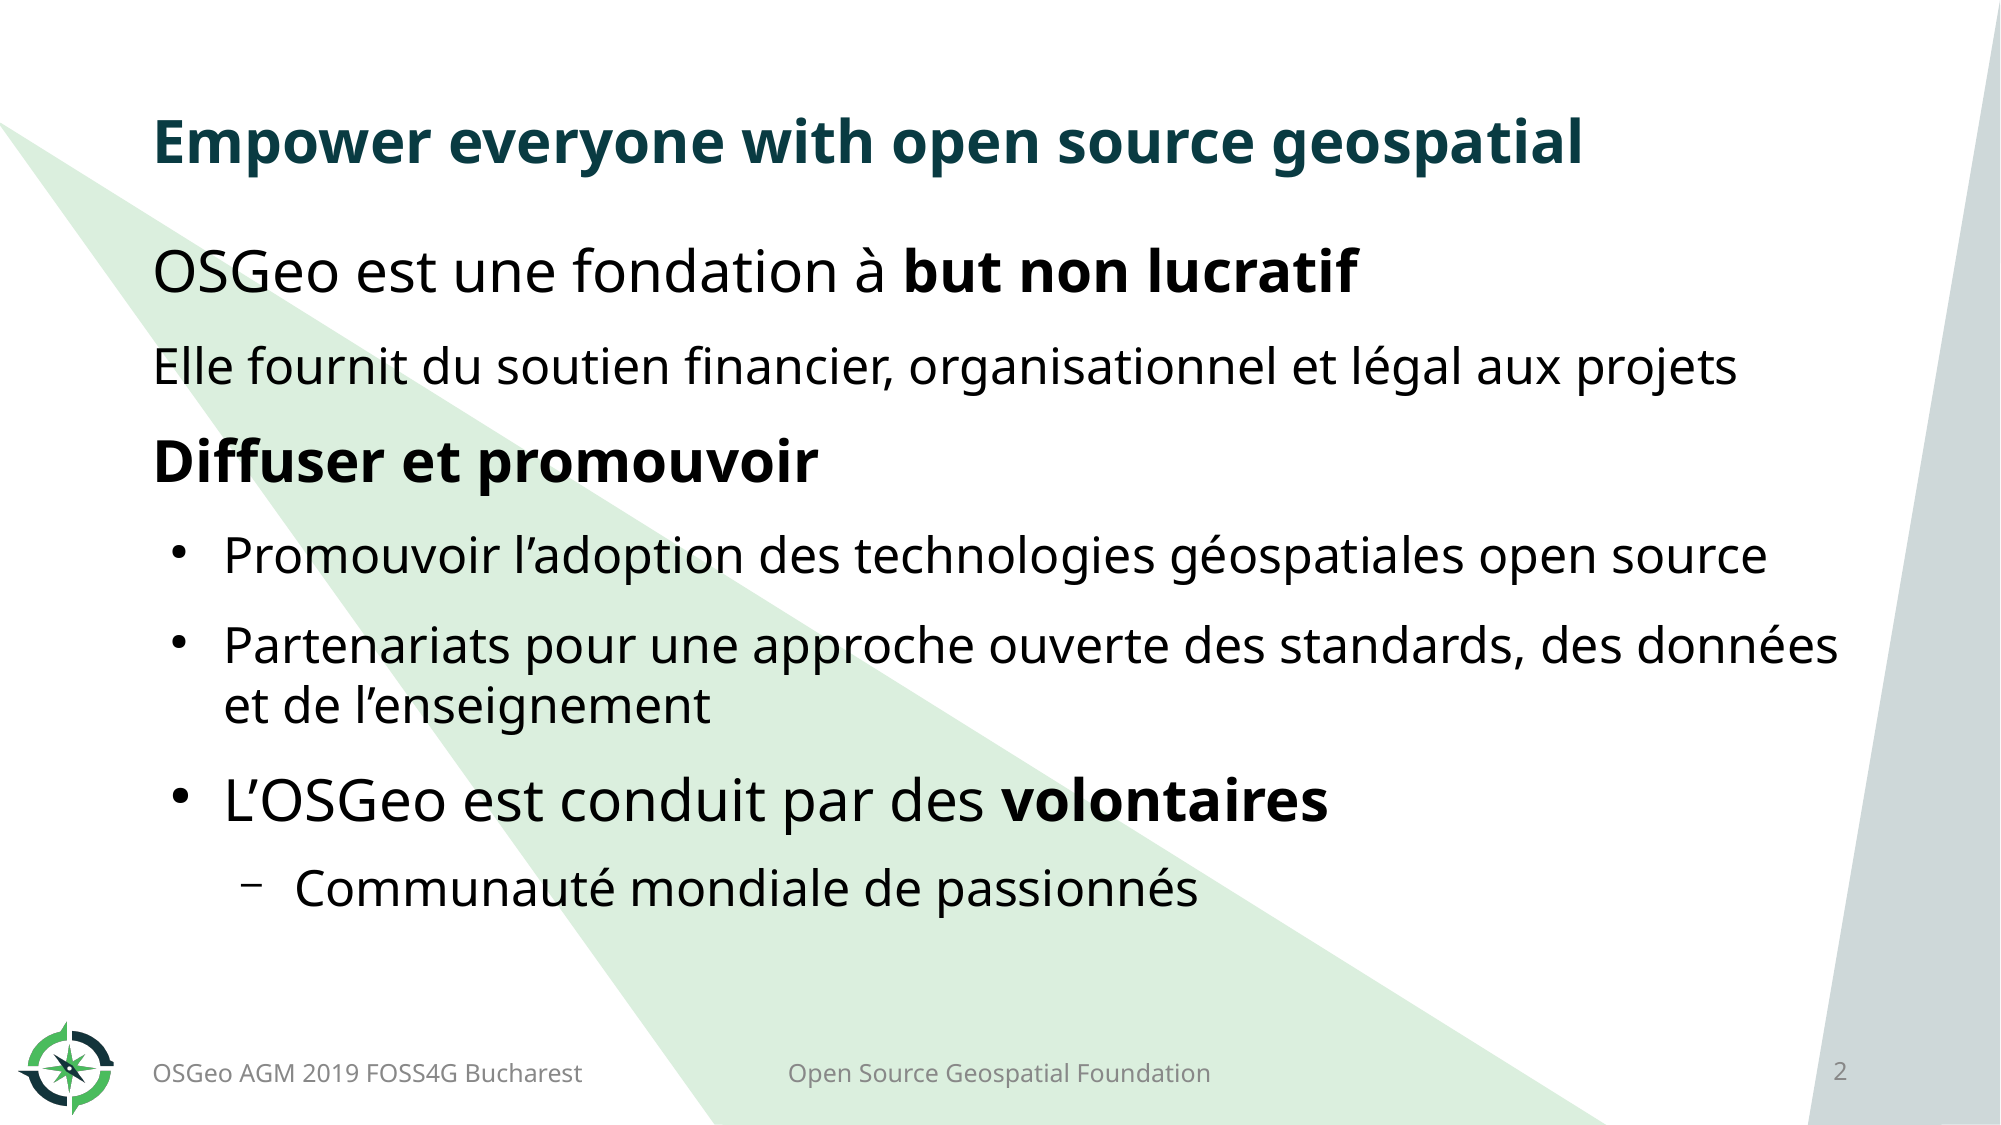

# Empower everyone with open source geospatial
OSGeo est une fondation à but non lucratif
Elle fournit du soutien financier, organisationnel et légal aux projets
Diffuser et promouvoir
Promouvoir l’adoption des technologies géospatiales open source
Partenariats pour une approche ouverte des standards, des données et de l’enseignement
L’OSGeo est conduit par des volontaires
Communauté mondiale de passionnés
OSGeo AGM 2019 FOSS4G Bucharest
Open Source Geospatial Foundation